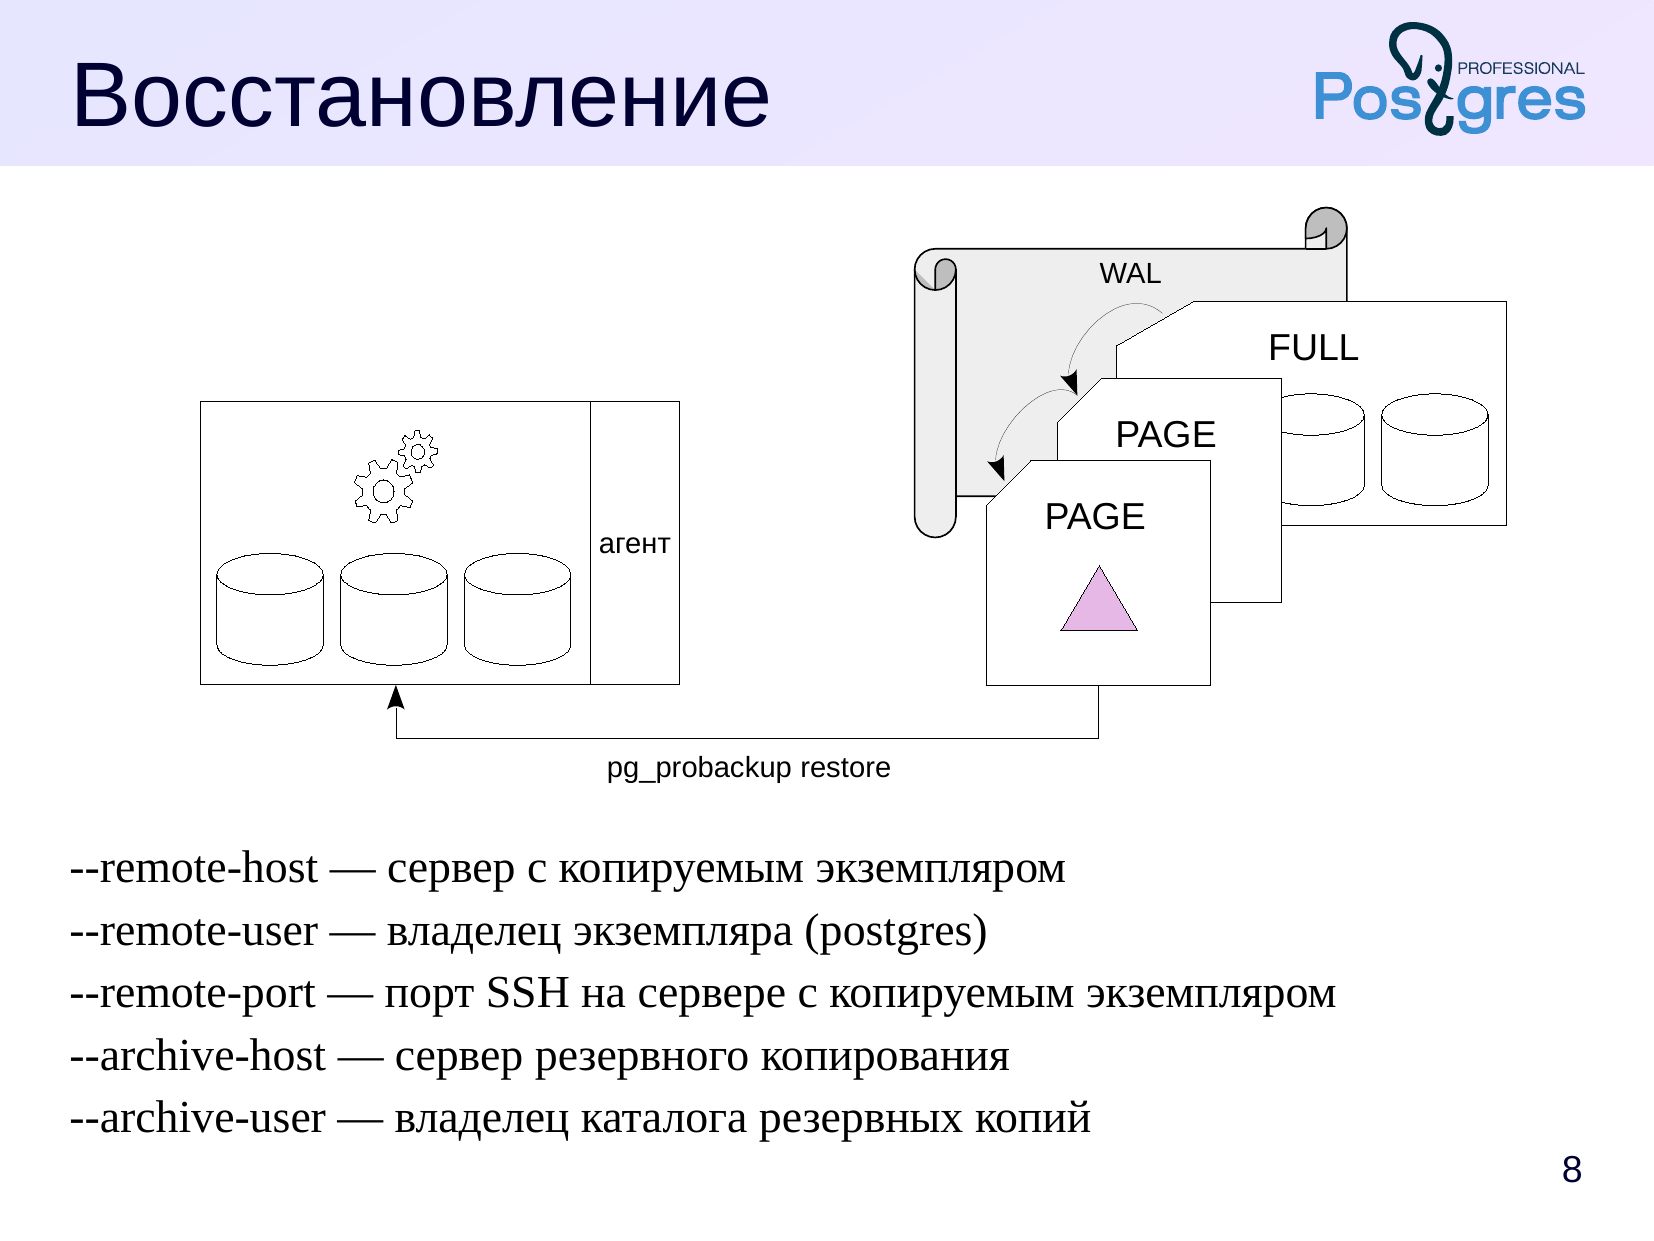

# Восстановление
WAL
FULL
PAGE
агент
PAGE
pg_probackup restore
--remote-host — сервер с копируемым экземпляром
--remote-user — владелец экземпляра (postgres)
--remote-port — порт SSH на сервере с копируемым экземпляром
--archive-host — сервер резервного копирования
--archive-user — владелец каталога резервных копий